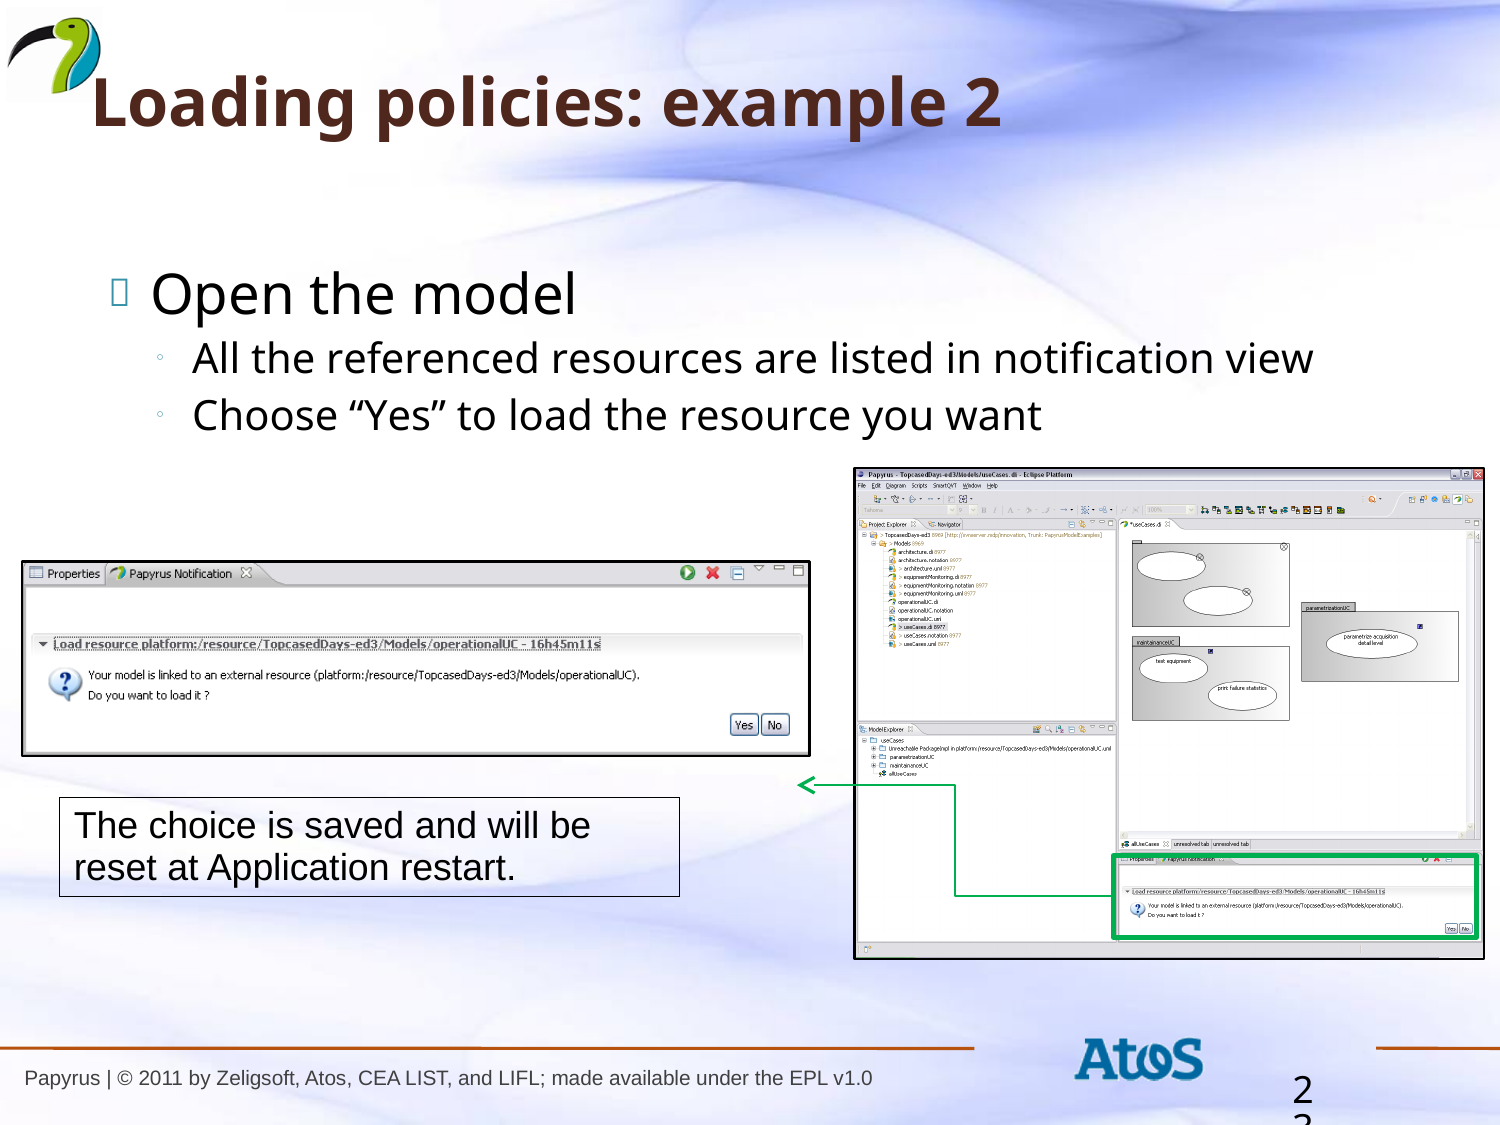

Loading policies: example 2
# Open the model
All the referenced resources are listed in notification view
Choose “Yes” to load the resource you want
The choice is saved and will be reset at Application restart.